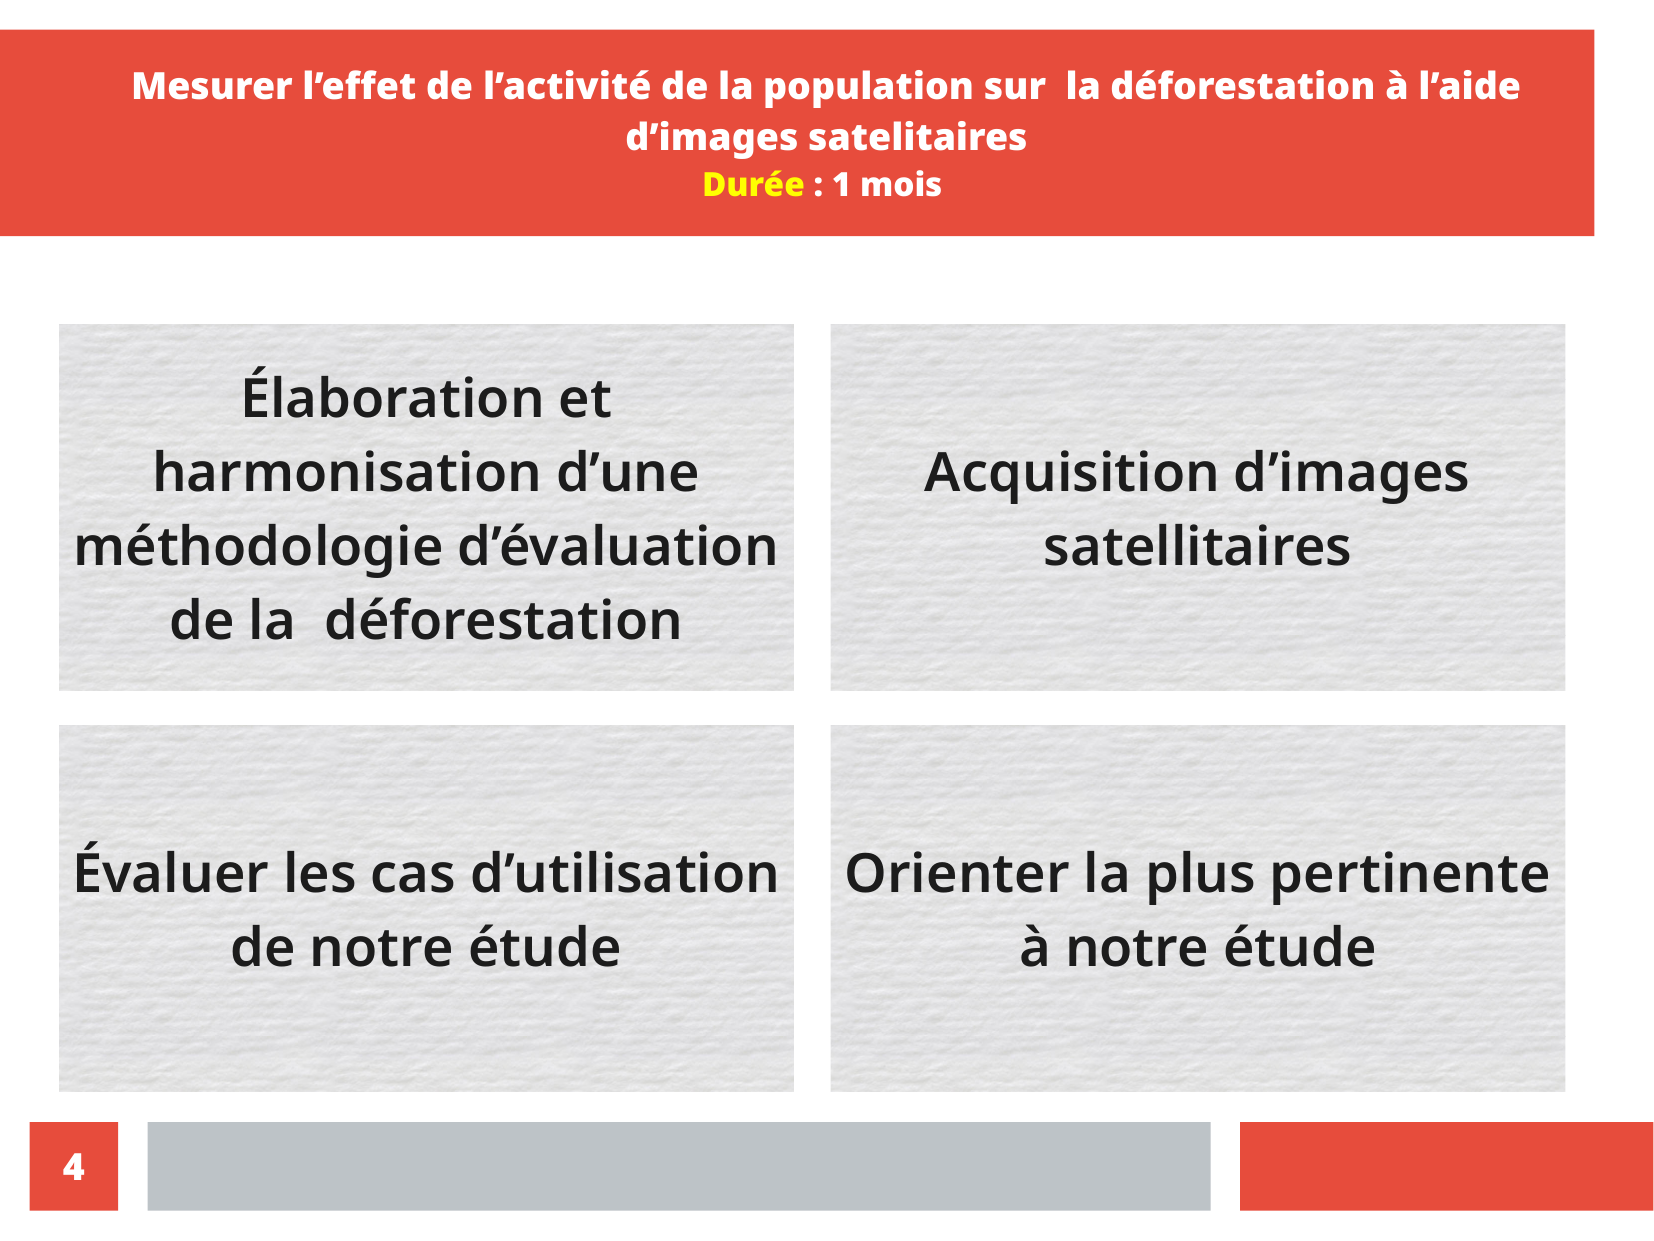

# Mesurer l’effet de l’activité de la population sur la déforestation à l’aide d’images satelitaires Durée : 1 mois
Élaboration et harmonisation d’une méthodologie d’évaluation de la déforestation
Acquisition d’images satellitaires
Évaluer les cas d’utilisation de notre étude
Orienter la plus pertinente à notre étude
4